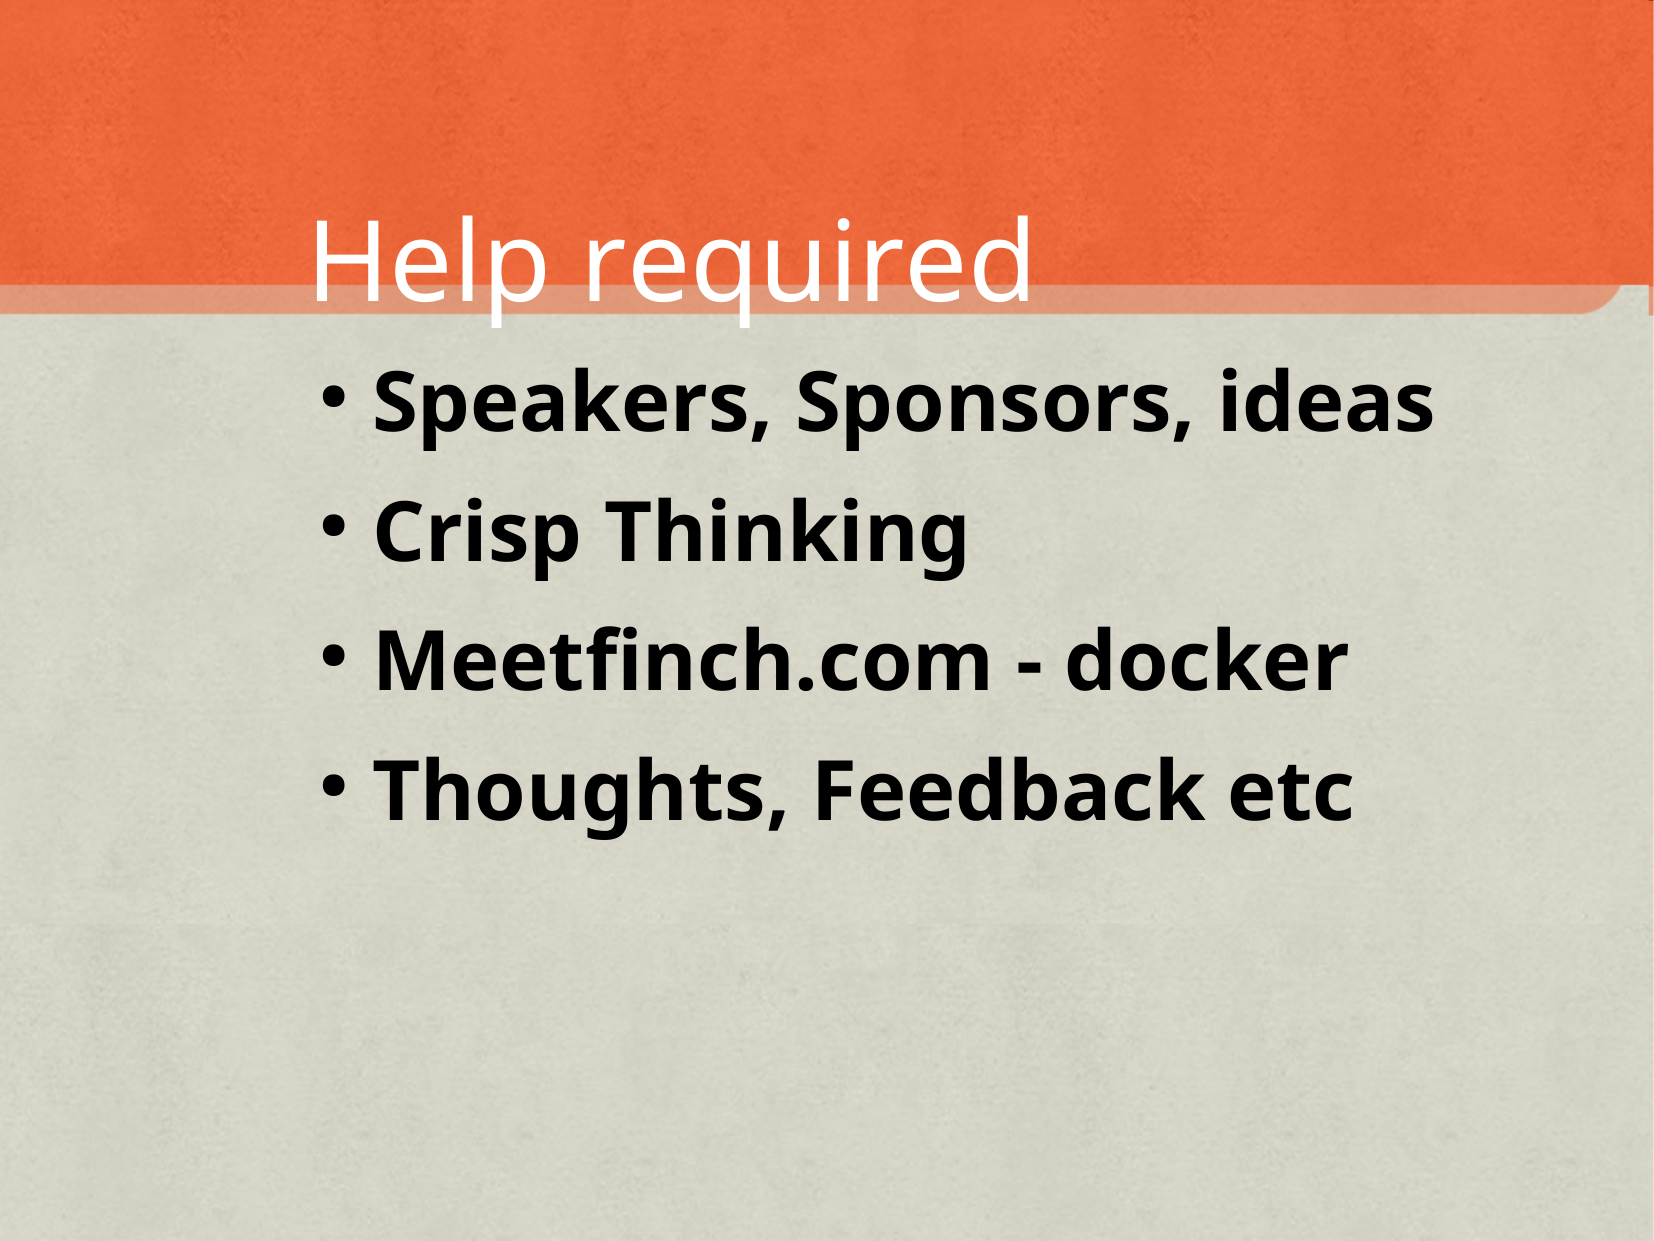

# Help required
Speakers, Sponsors, ideas
Crisp Thinking
Meetfinch.com - docker
Thoughts, Feedback etc